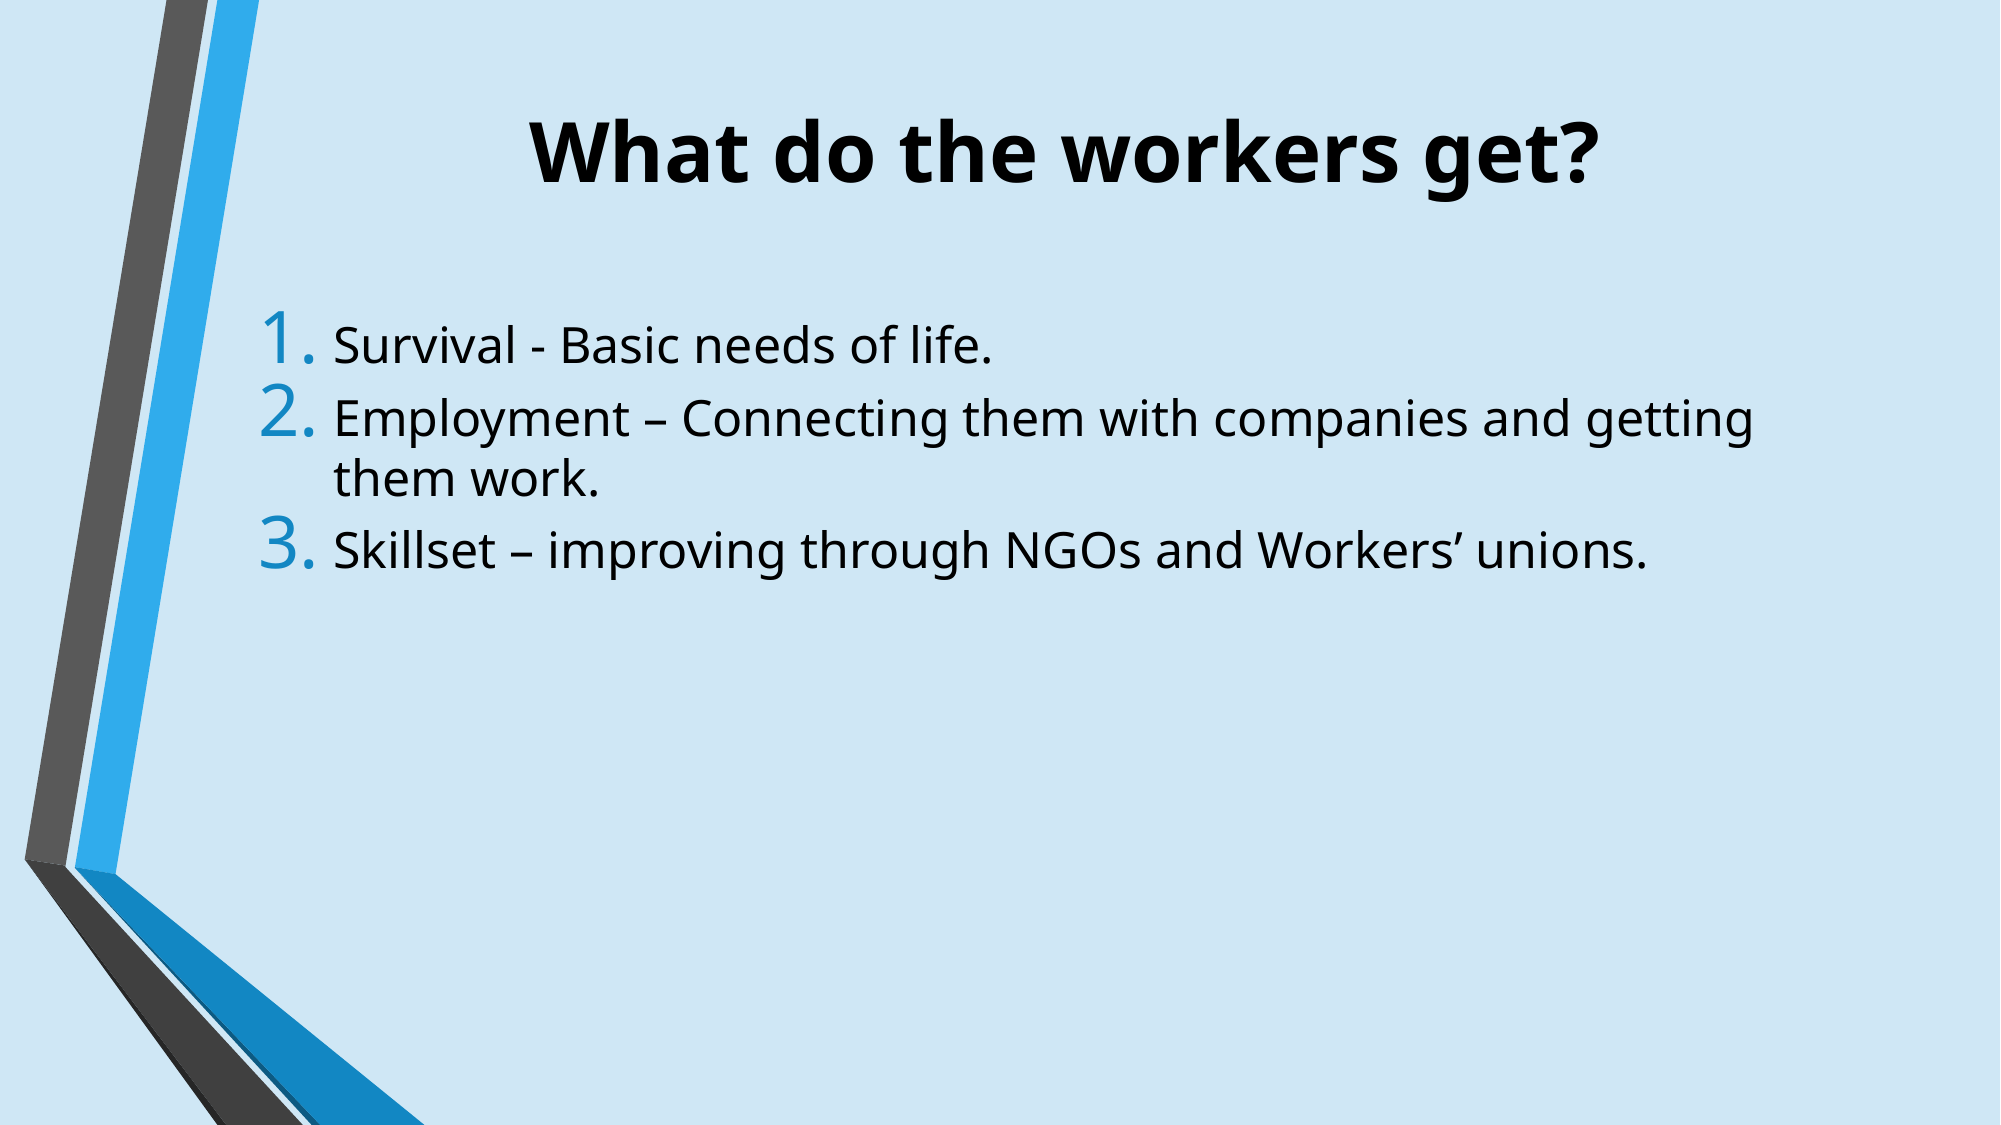

# What do the workers get?
Survival - Basic needs of life.
Employment – Connecting them with companies and getting them work.
Skillset – improving through NGOs and Workers’ unions.